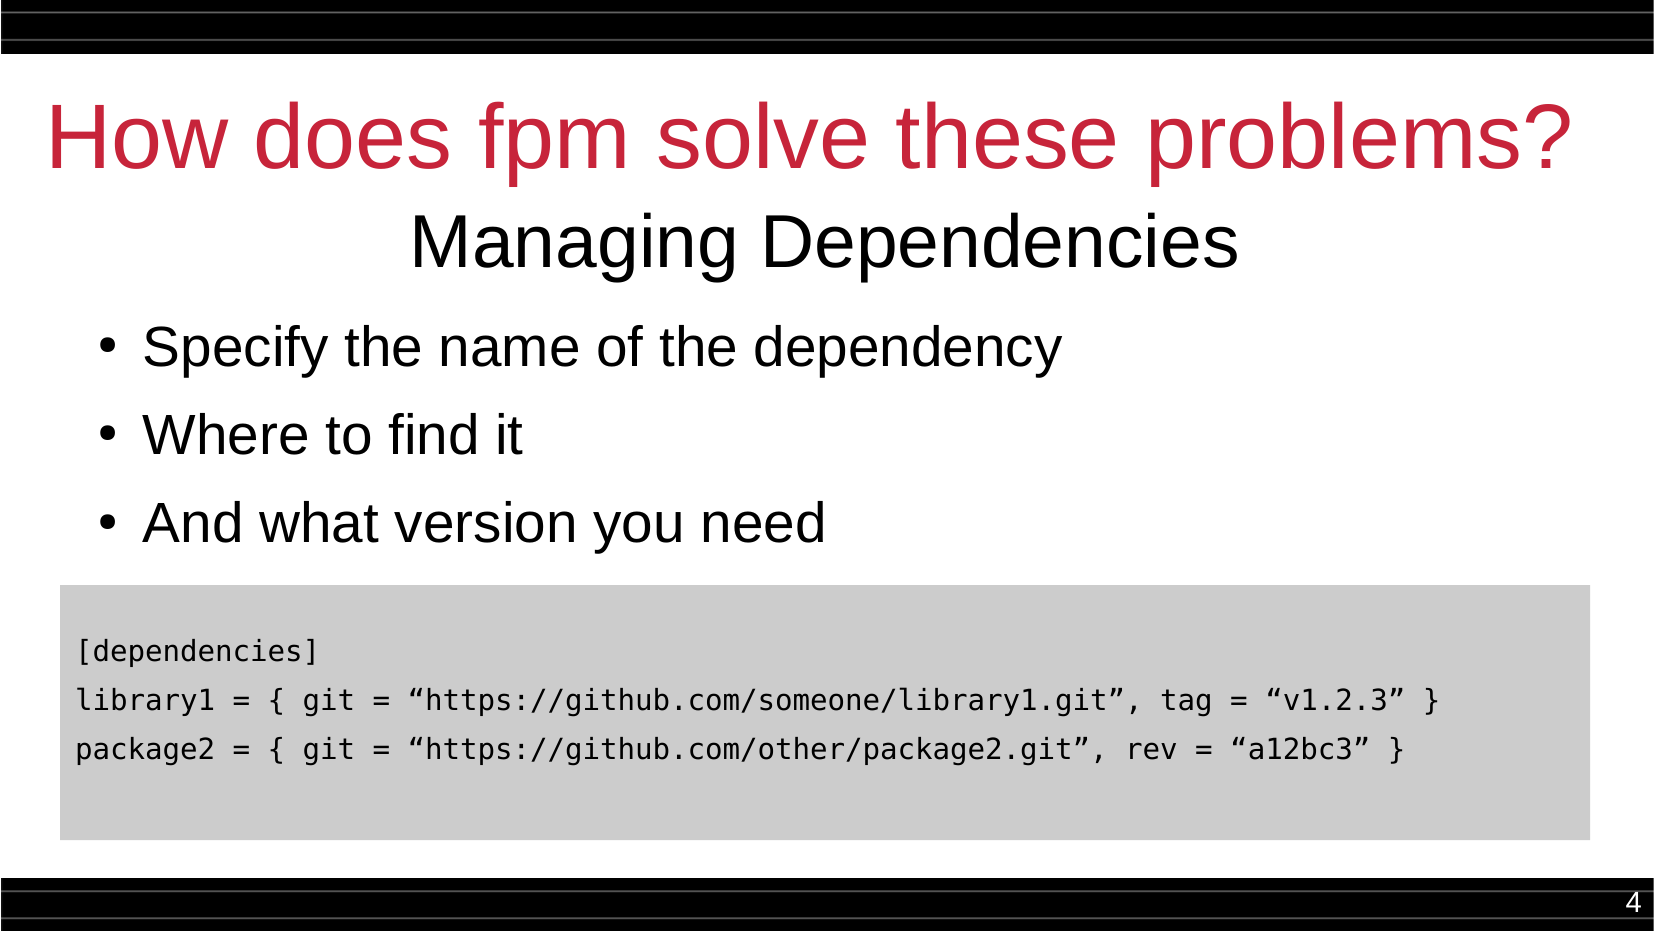

# How does fpm solve these problems?
Managing Dependencies
Specify the name of the dependency
Where to find it
And what version you need
[dependencies]
library1 = { git = “https://github.com/someone/library1.git”, tag = “v1.2.3” }
package2 = { git = “https://github.com/other/package2.git”, rev = “a12bc3” }